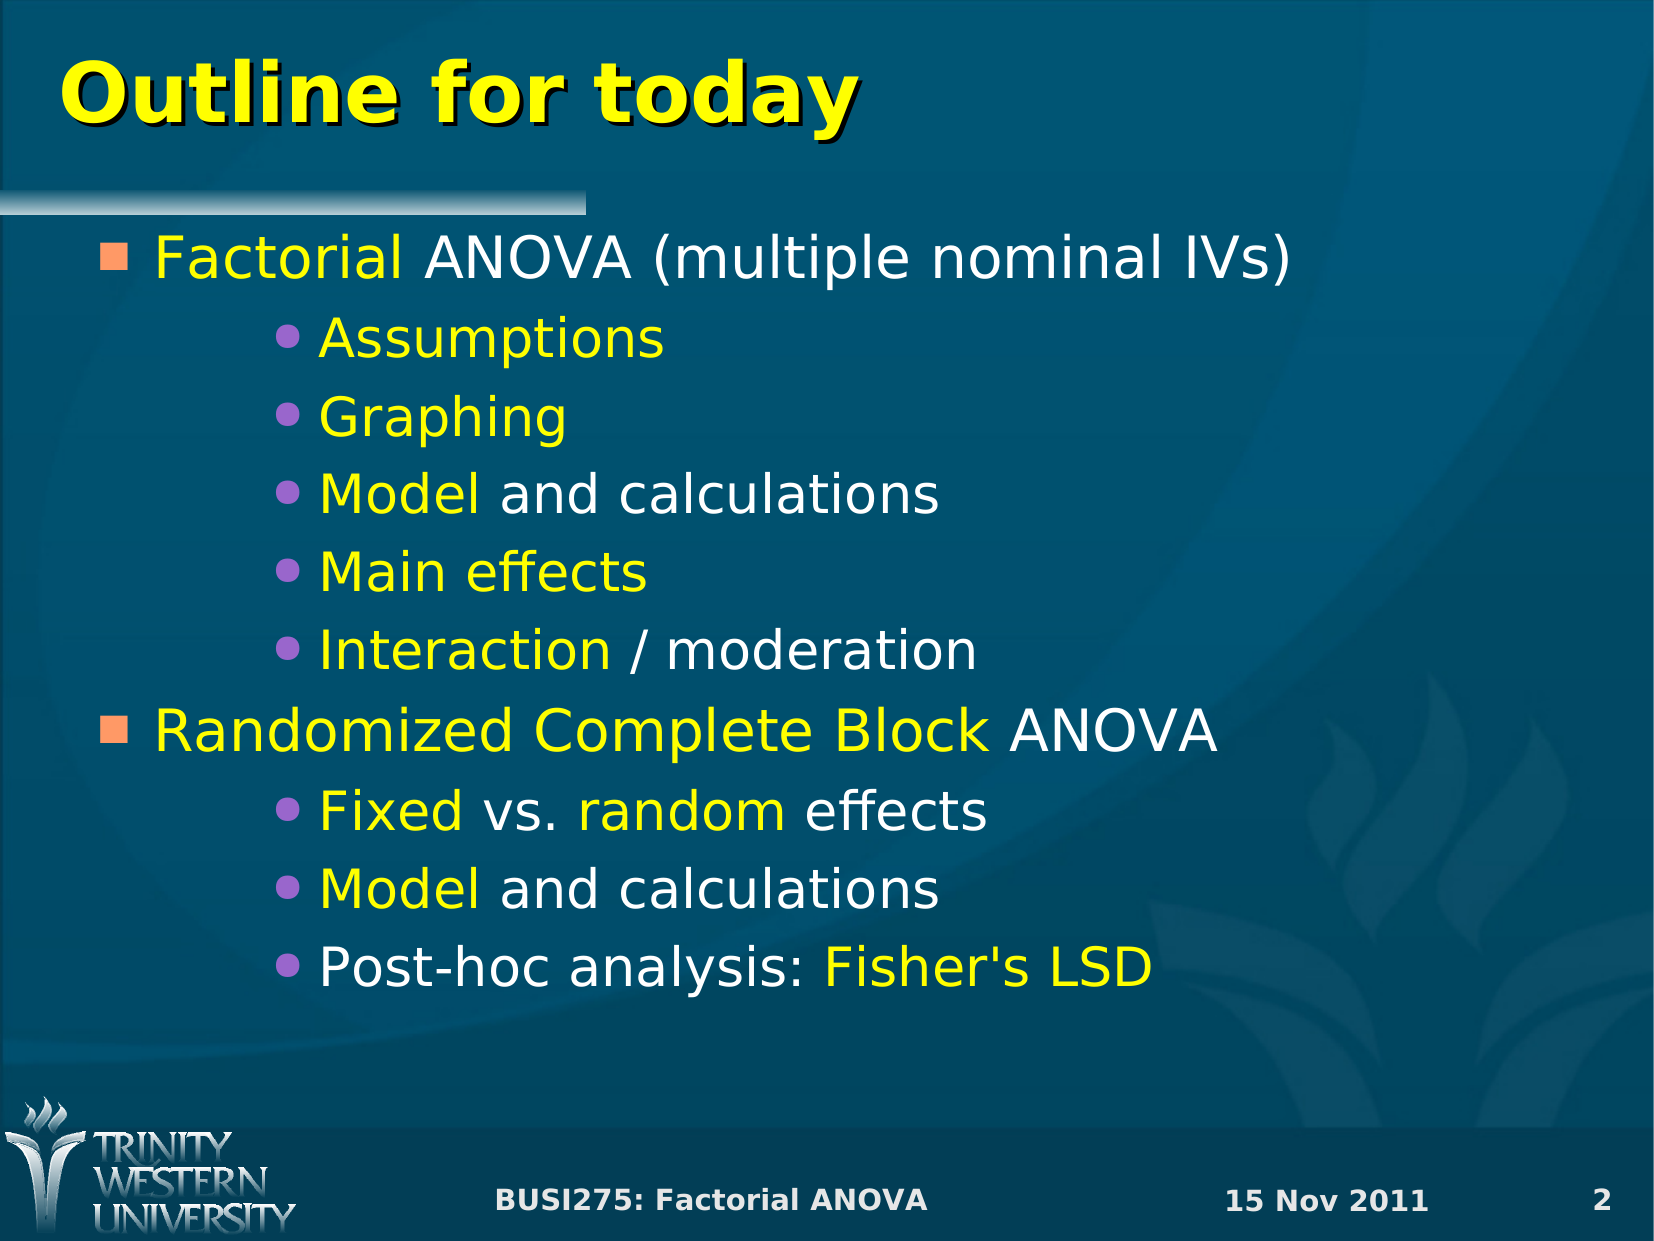

# Outline for today
Factorial ANOVA (multiple nominal IVs)
Assumptions
Graphing
Model and calculations
Main effects
Interaction / moderation
Randomized Complete Block ANOVA
Fixed vs. random effects
Model and calculations
Post-hoc analysis: Fisher's LSD
BUSI275: Factorial ANOVA
15 Nov 2011
2